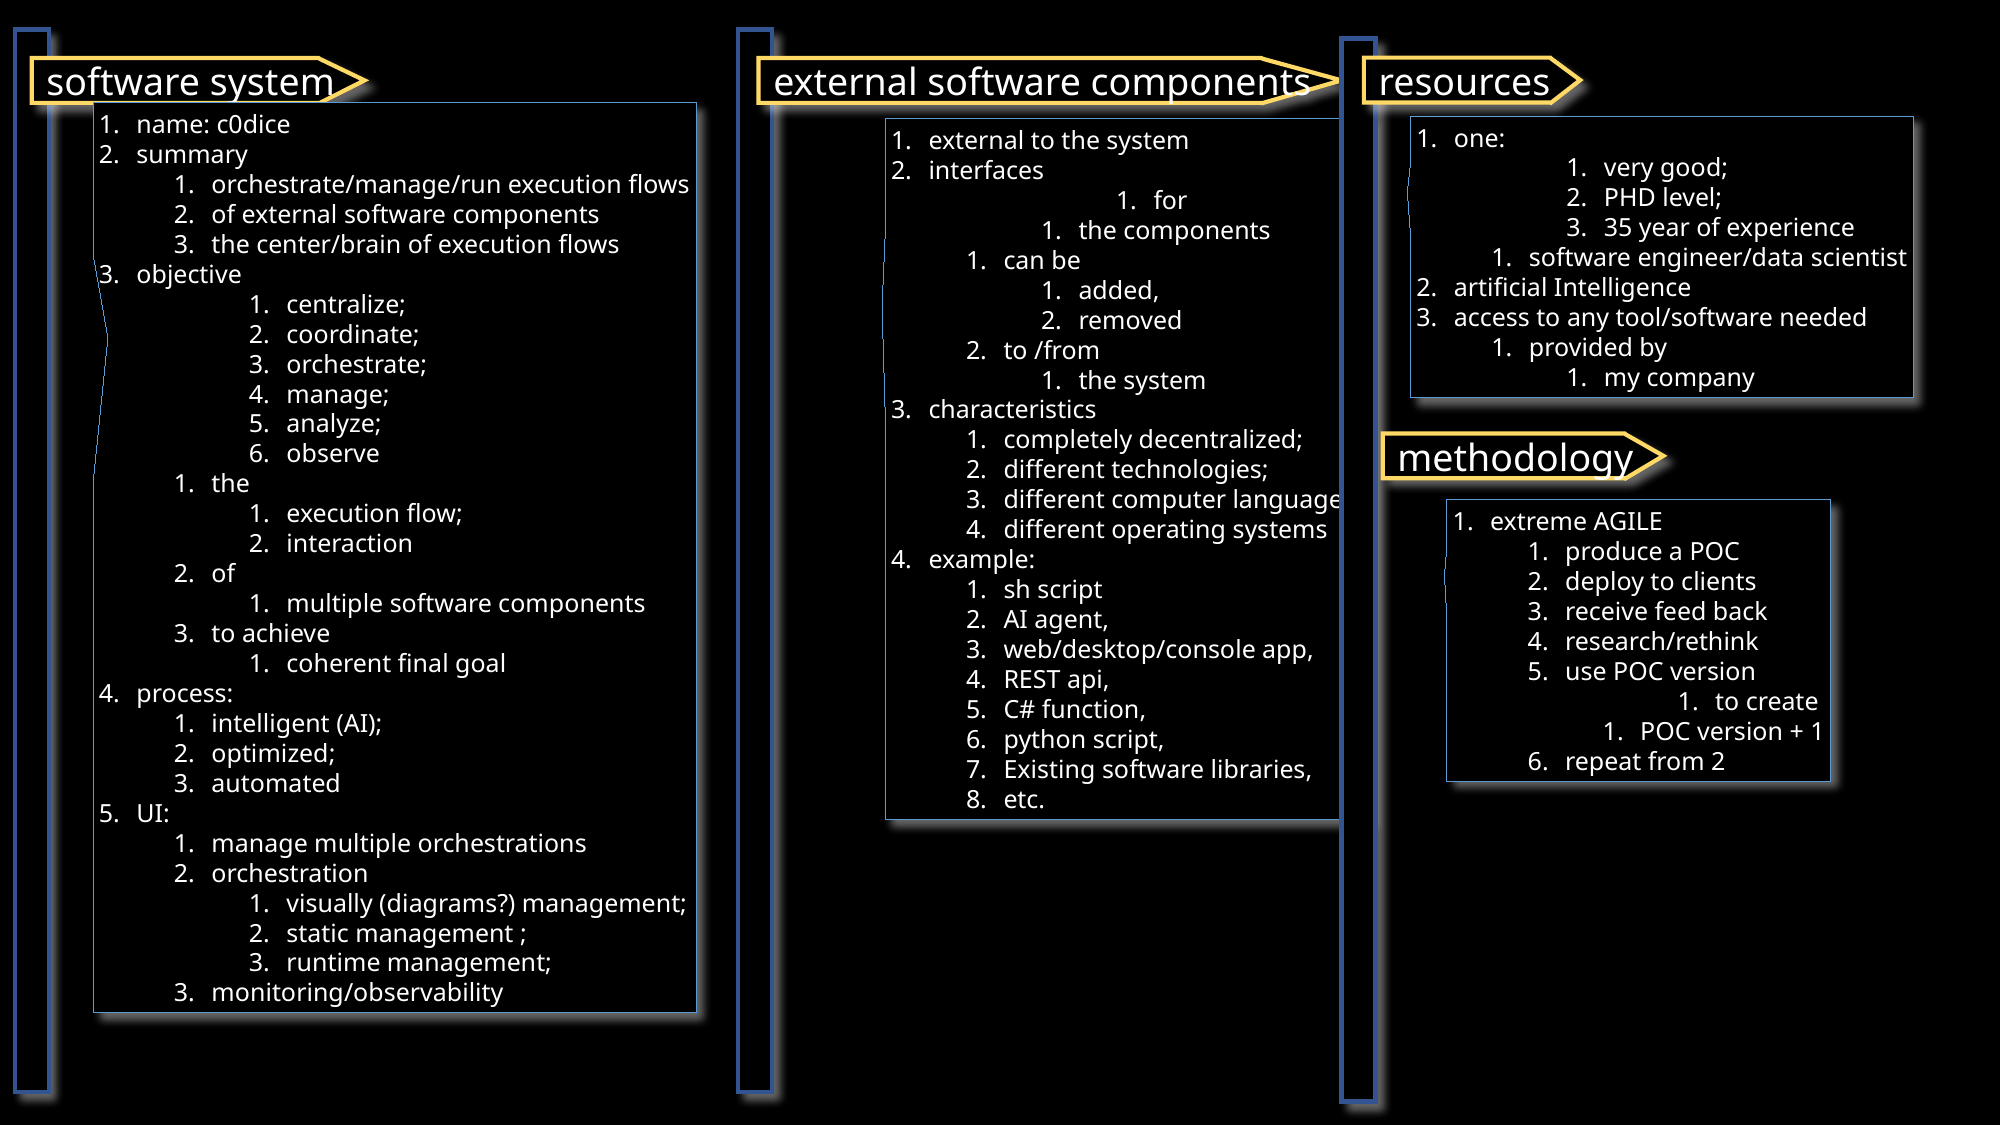

# 2. context
resources
software system
external software components
name: c0dice
summary
orchestrate/manage/run execution flows
of external software components
the center/brain of execution flows
objective
centralize;
coordinate;
orchestrate;
manage;
analyze;
observe
the
execution flow;
interaction
of
multiple software components
to achieve
coherent final goal
process:
intelligent (AI);
optimized;
automated
UI:
manage multiple orchestrations
orchestration
visually (diagrams?) management;
static management ;
runtime management;
monitoring/observability
one:
very good;
PHD level;
35 year of experience
software engineer/data scientist
artificial Intelligence
access to any tool/software needed
provided by
my company
external to the system
interfaces
for
the components
can be
added,
removed
to /from
the system
characteristics
completely decentralized;
different technologies;
different computer languages;
different operating systems
example:
sh script
AI agent,
web/desktop/console app,
REST api,
C# function,
python script,
Existing software libraries,
etc.
methodology
extreme AGILE
produce a POC
deploy to clients
receive feed back
research/rethink
use POC version
to create
POC version + 1
repeat from 2